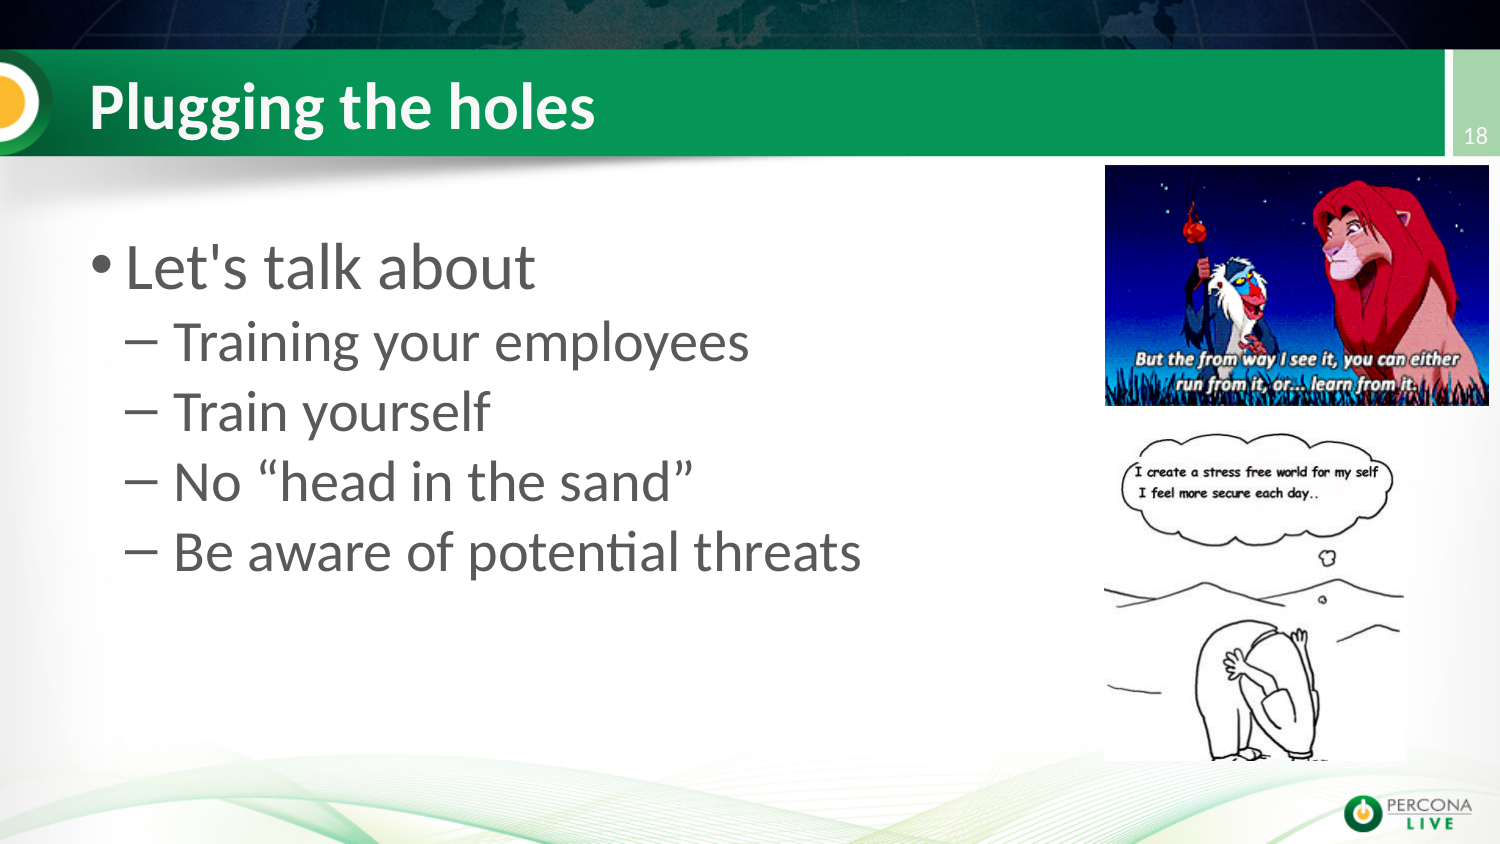

Plugging the holes
Let's talk about
 Training your employees
 Train yourself
 No “head in the sand”
 Be aware of potential threats